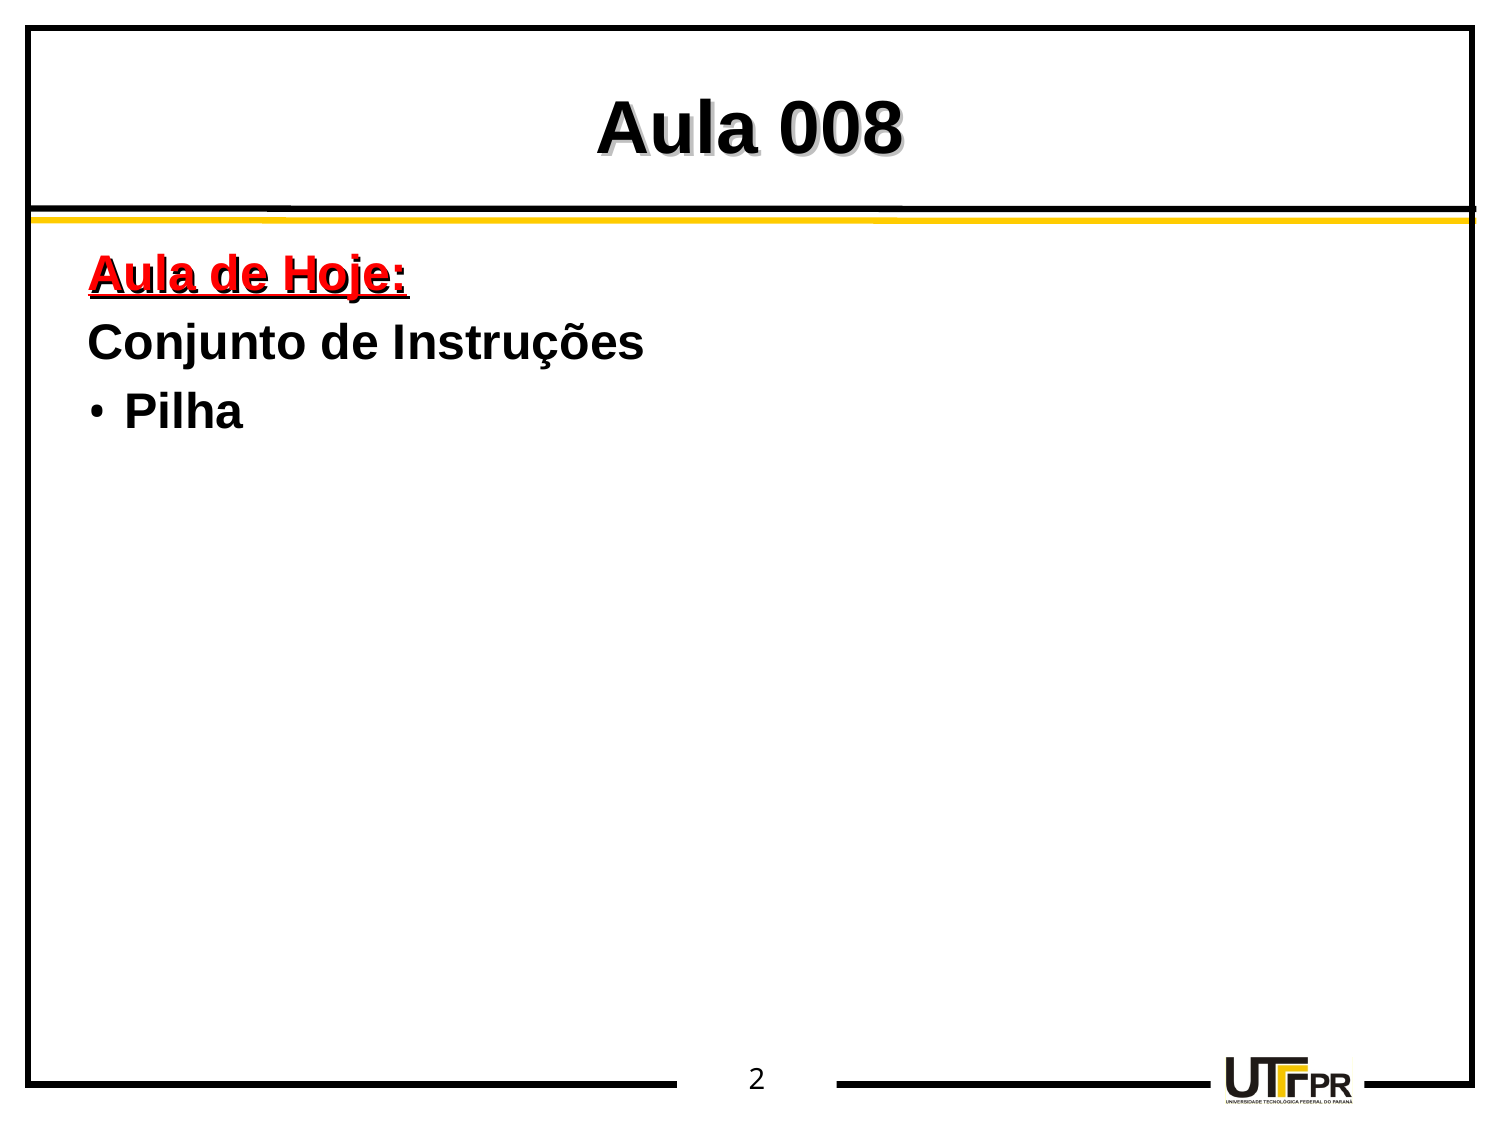

# Aula 008
Aula de Hoje:
Conjunto de Instruções
Pilha